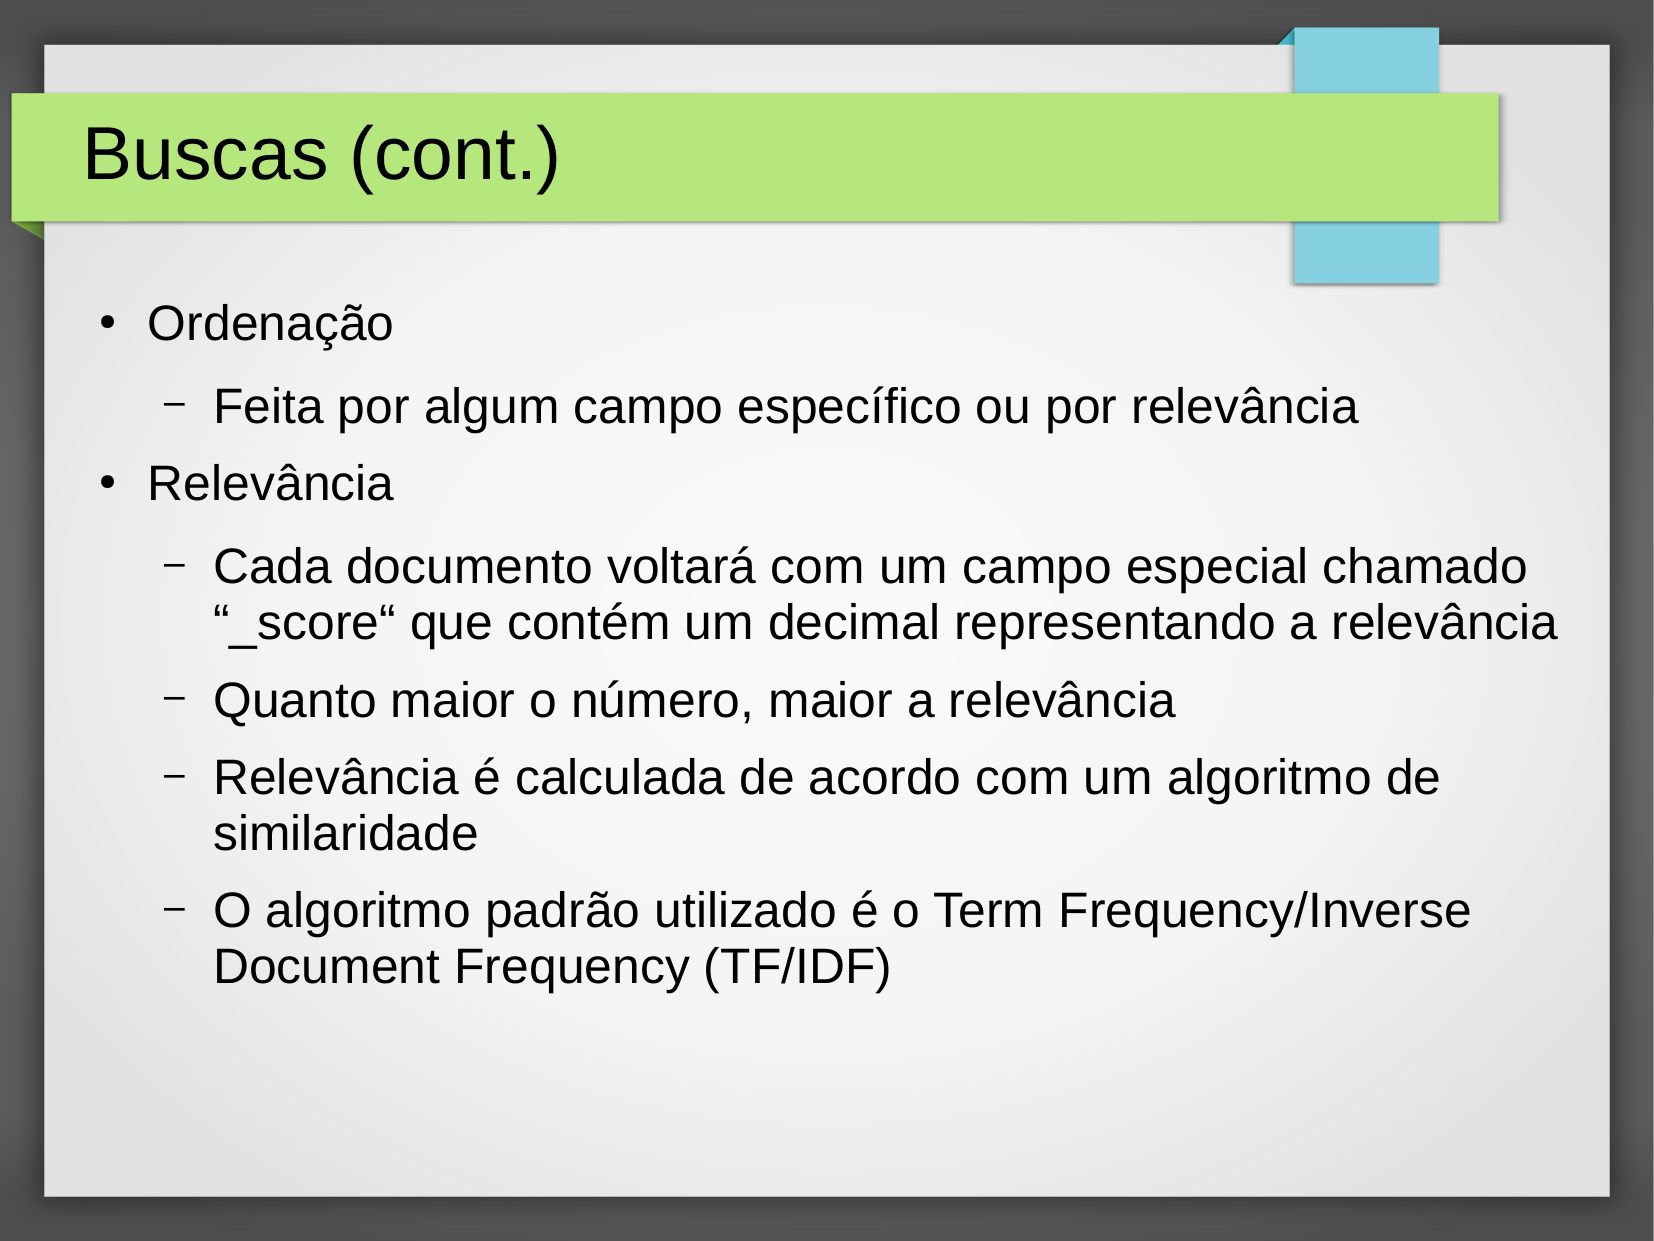

# Buscas (cont.)
Ordenação
Feita por algum campo específico ou por relevância
Relevância
Cada documento voltará com um campo especial chamado “_score“ que contém um decimal representando a relevância
Quanto maior o número, maior a relevância
Relevância é calculada de acordo com um algoritmo de similaridade
O algoritmo padrão utilizado é o Term Frequency/Inverse Document Frequency (TF/IDF)